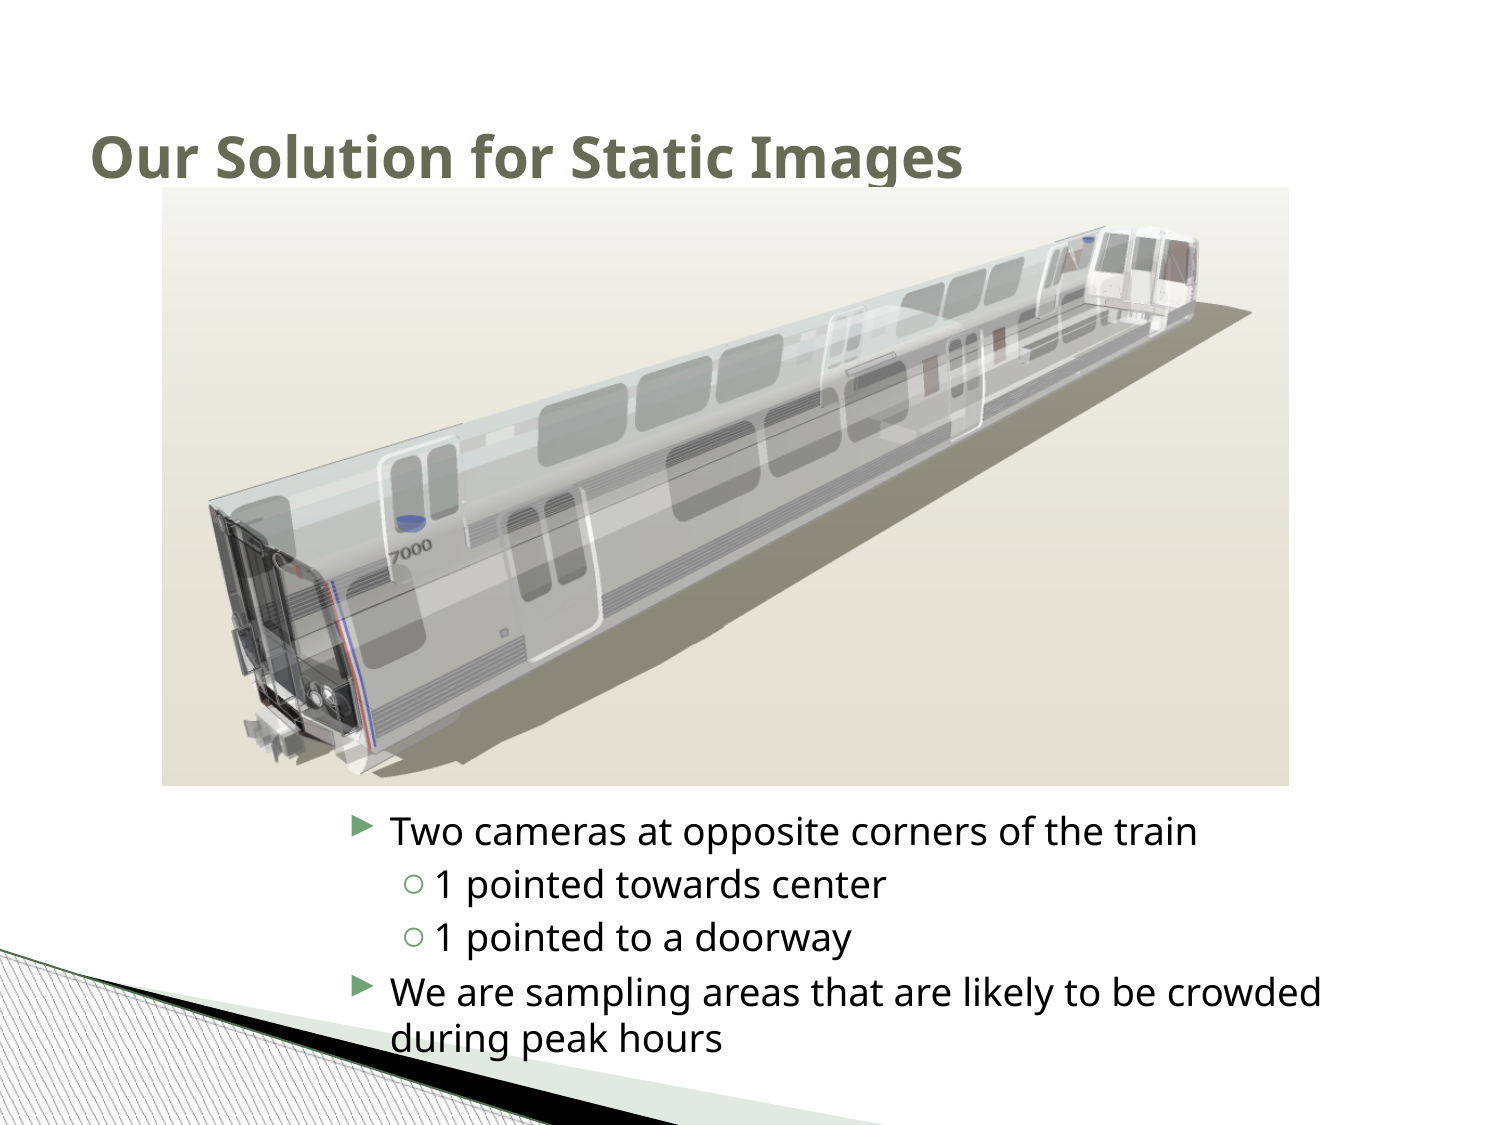

Our Solution for Static Images
# Two cameras at opposite corners of the train
1 pointed towards center
1 pointed to a doorway
We are sampling areas that are likely to be crowded during peak hours